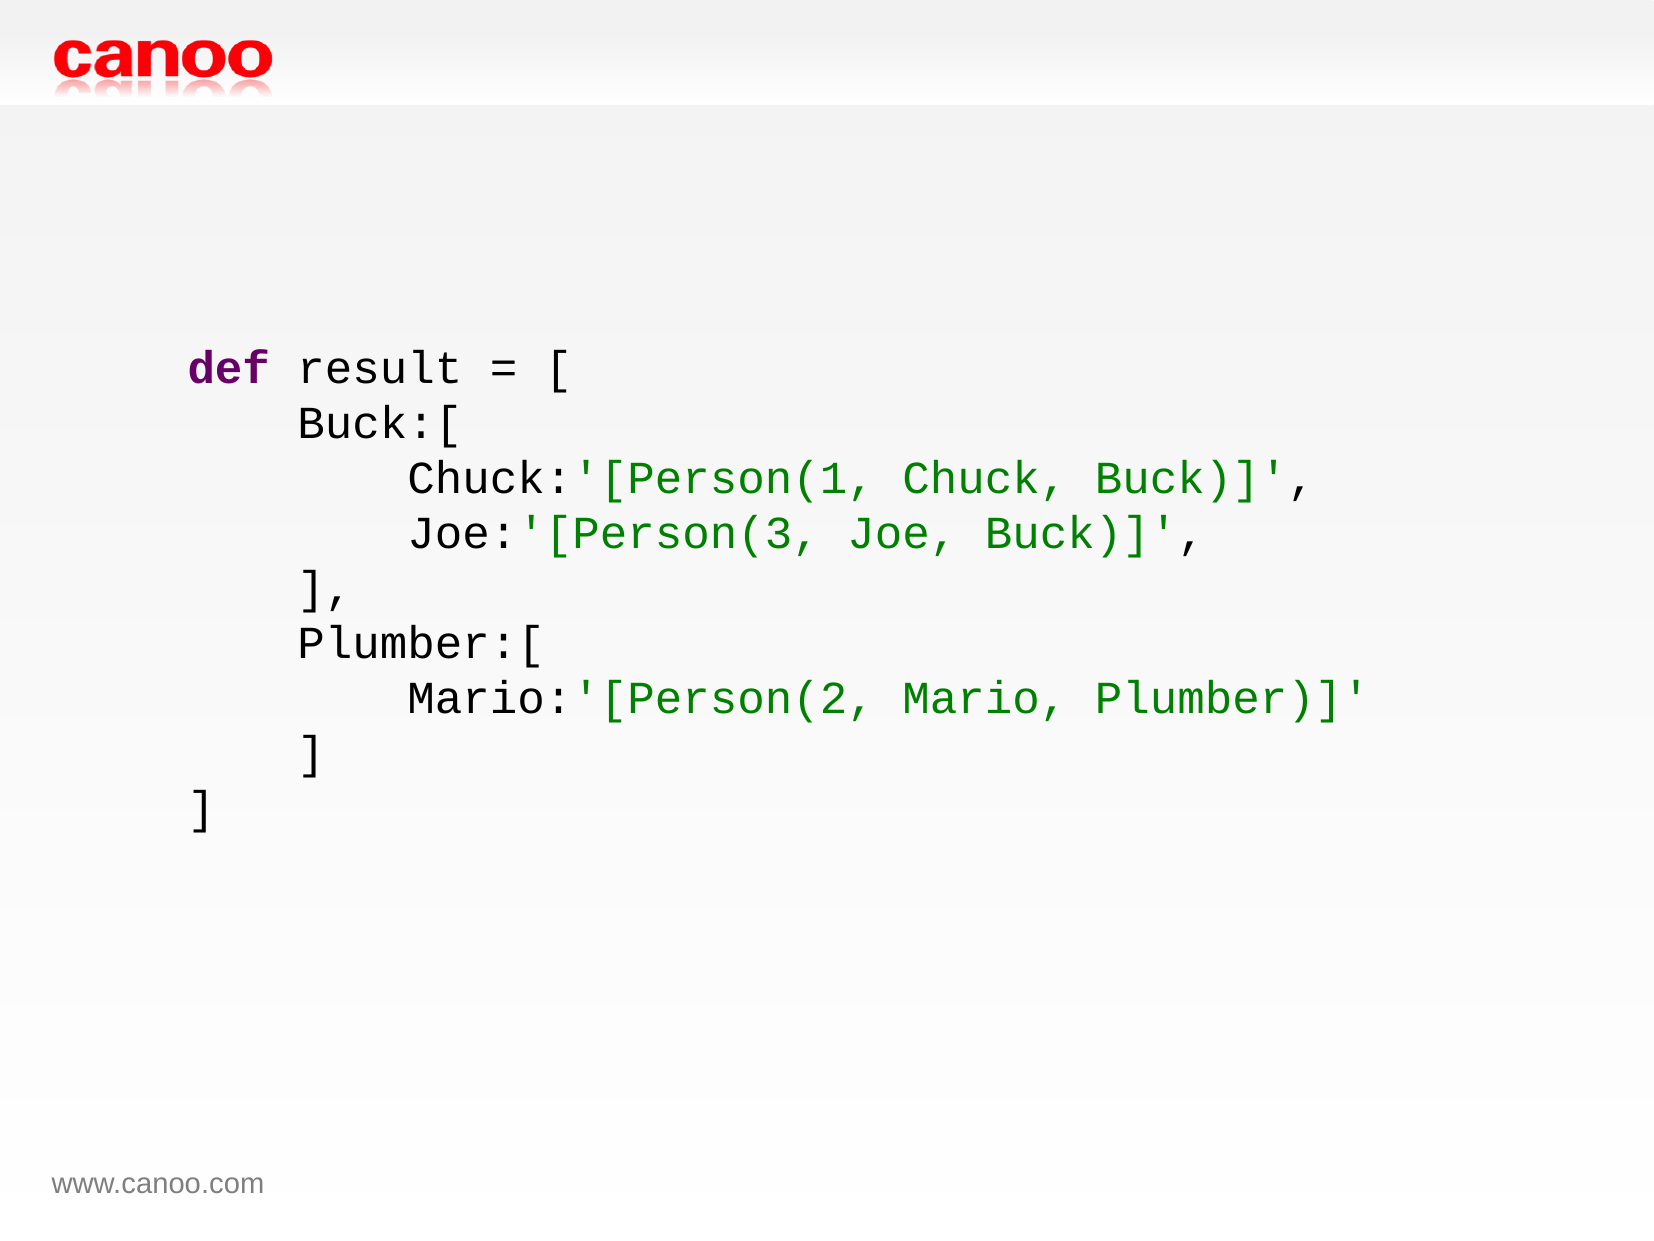

def result = [
 Buck:[
 Chuck:'[Person(1, Chuck, Buck)]',
 Joe:'[Person(3, Joe, Buck)]',
 ],
 Plumber:[
 Mario:'[Person(2, Mario, Plumber)]'
 ]
]